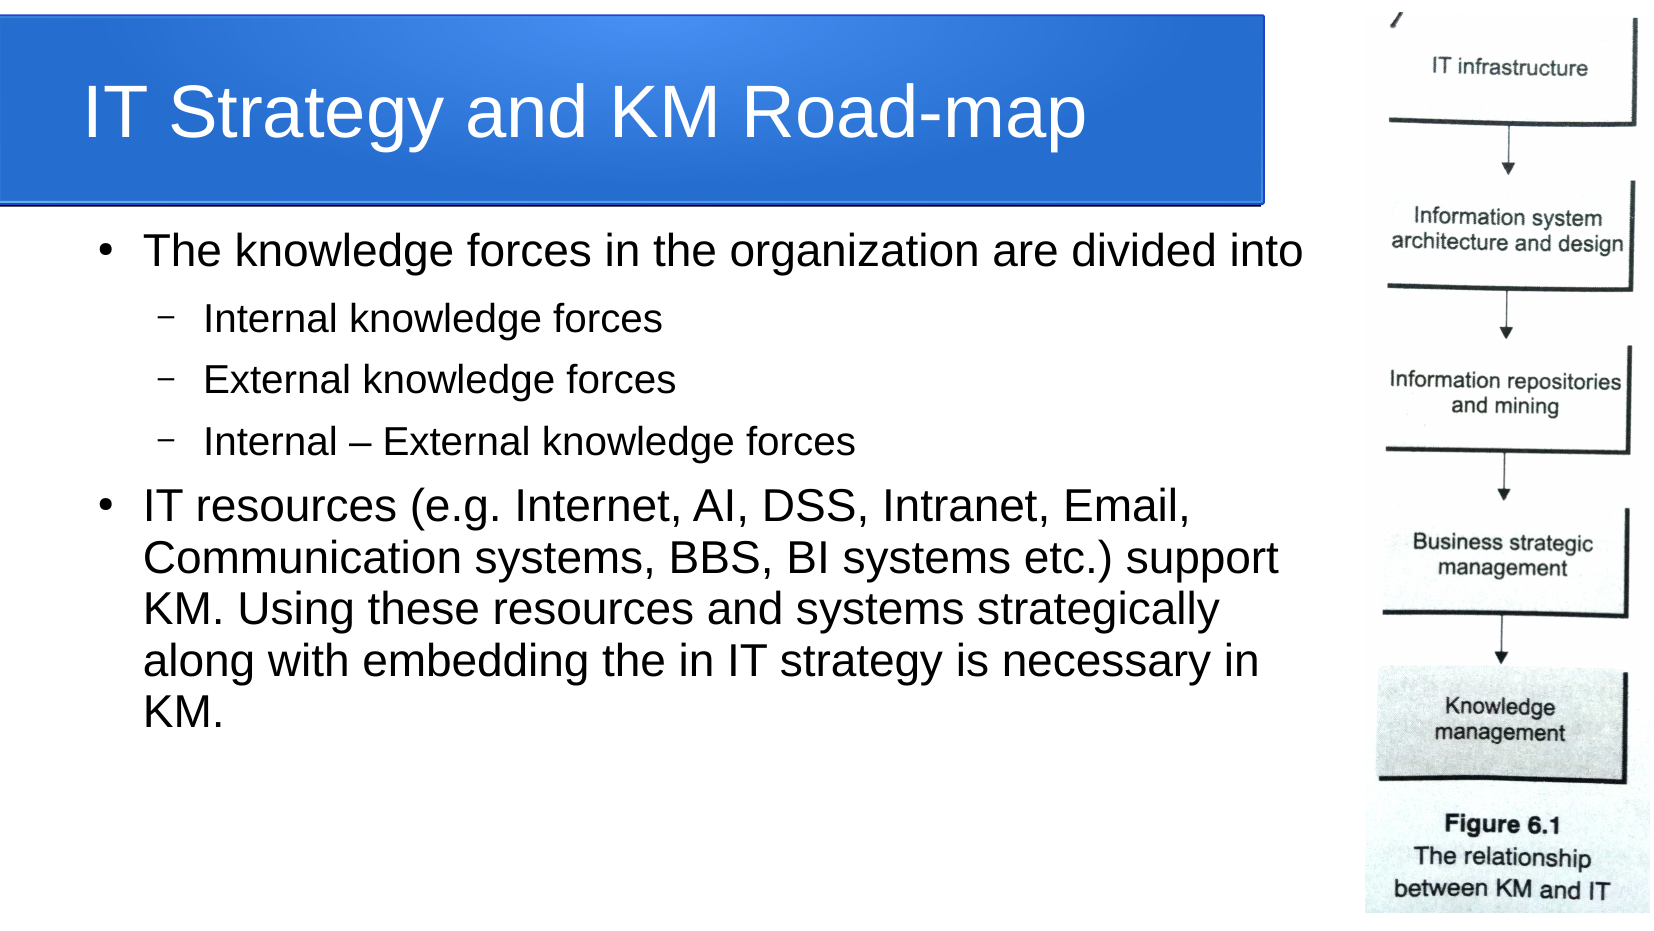

# IT Strategy and KM Road-map
The knowledge forces in the organization are divided into
Internal knowledge forces
External knowledge forces
Internal – External knowledge forces
IT resources (e.g. Internet, AI, DSS, Intranet, Email, Communication systems, BBS, BI systems etc.) support KM. Using these resources and systems strategically along with embedding the in IT strategy is necessary in KM.